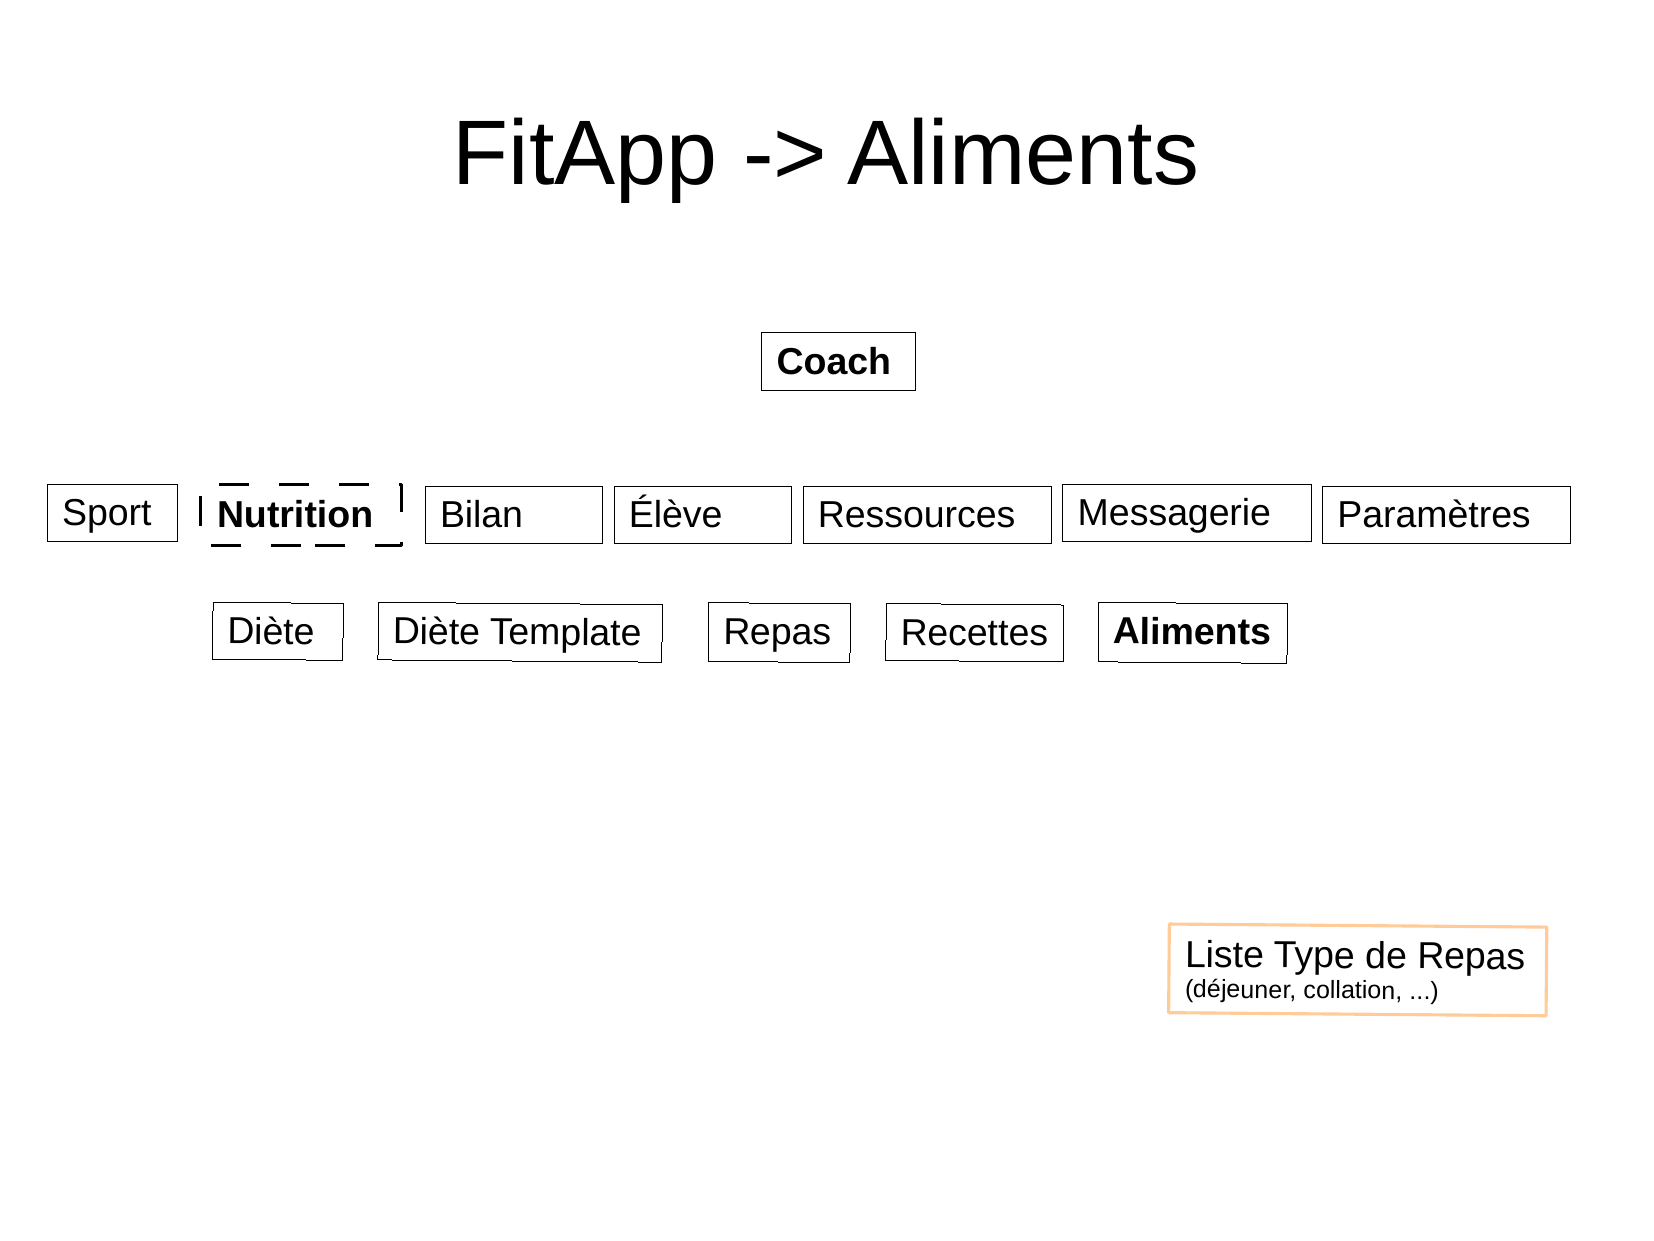

# FitApp -> Aliments
Coach
Sport
Nutrition
Messagerie
Bilan
Élève
Ressources
Paramètres
Diète
Aliments
Repas
Diète Template
Recettes
Liste Type de Repas
(déjeuner, collation, ...)